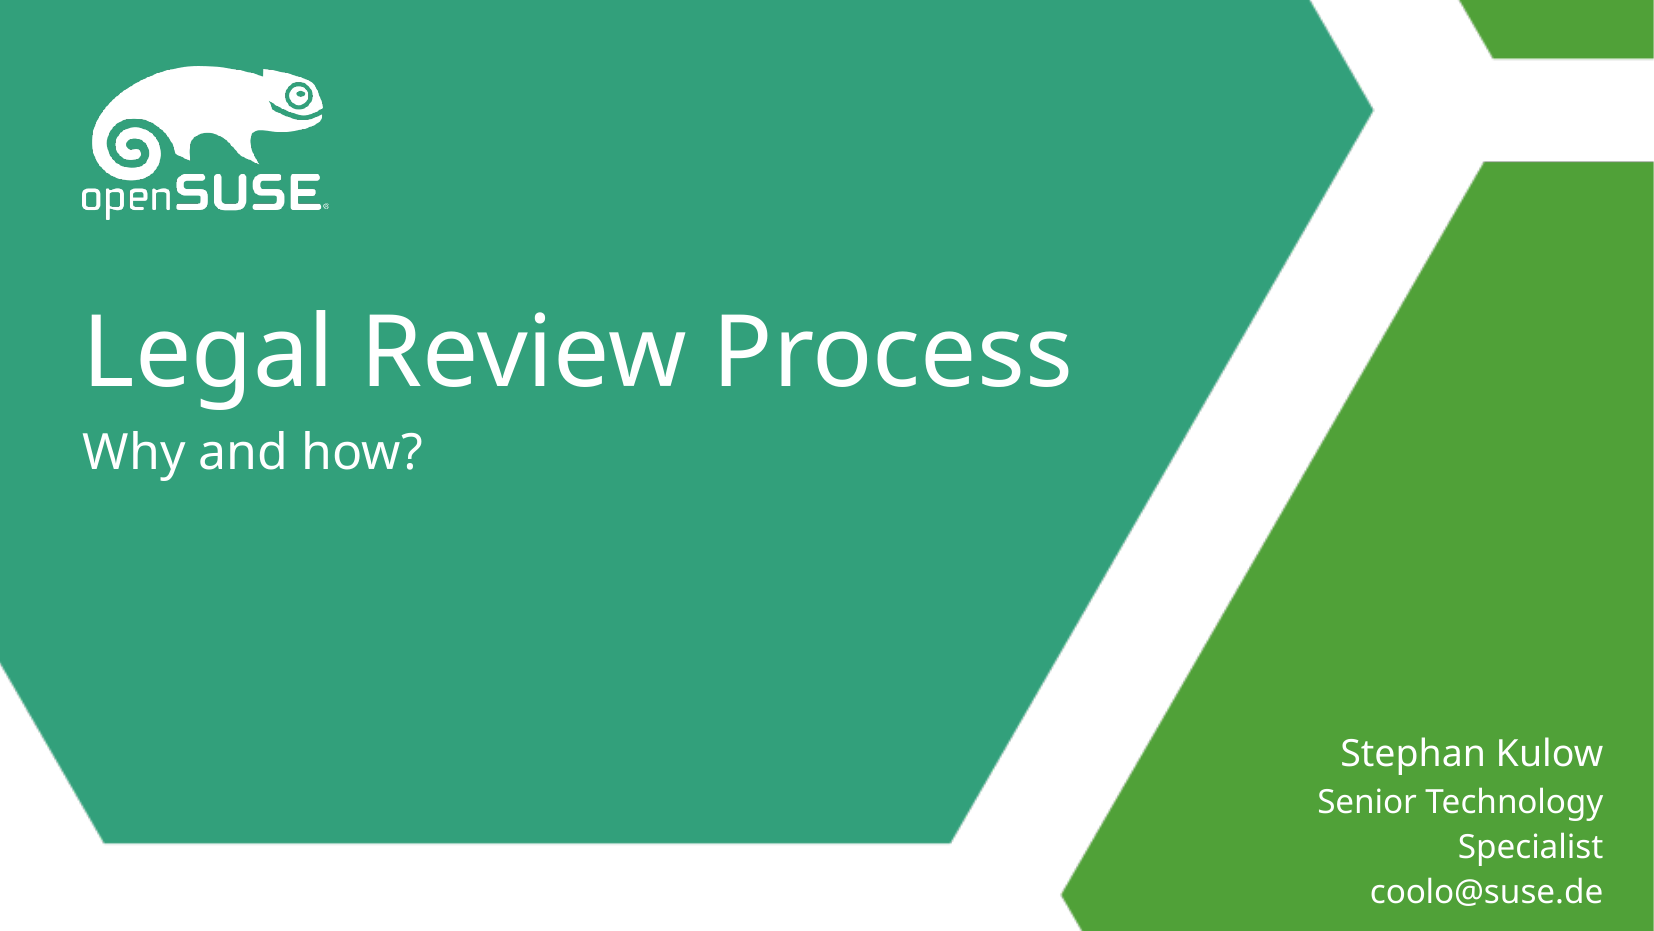

Legal Review Process
Why and how?
# Stephan Kulow
Senior Technology Specialist
coolo@suse.de